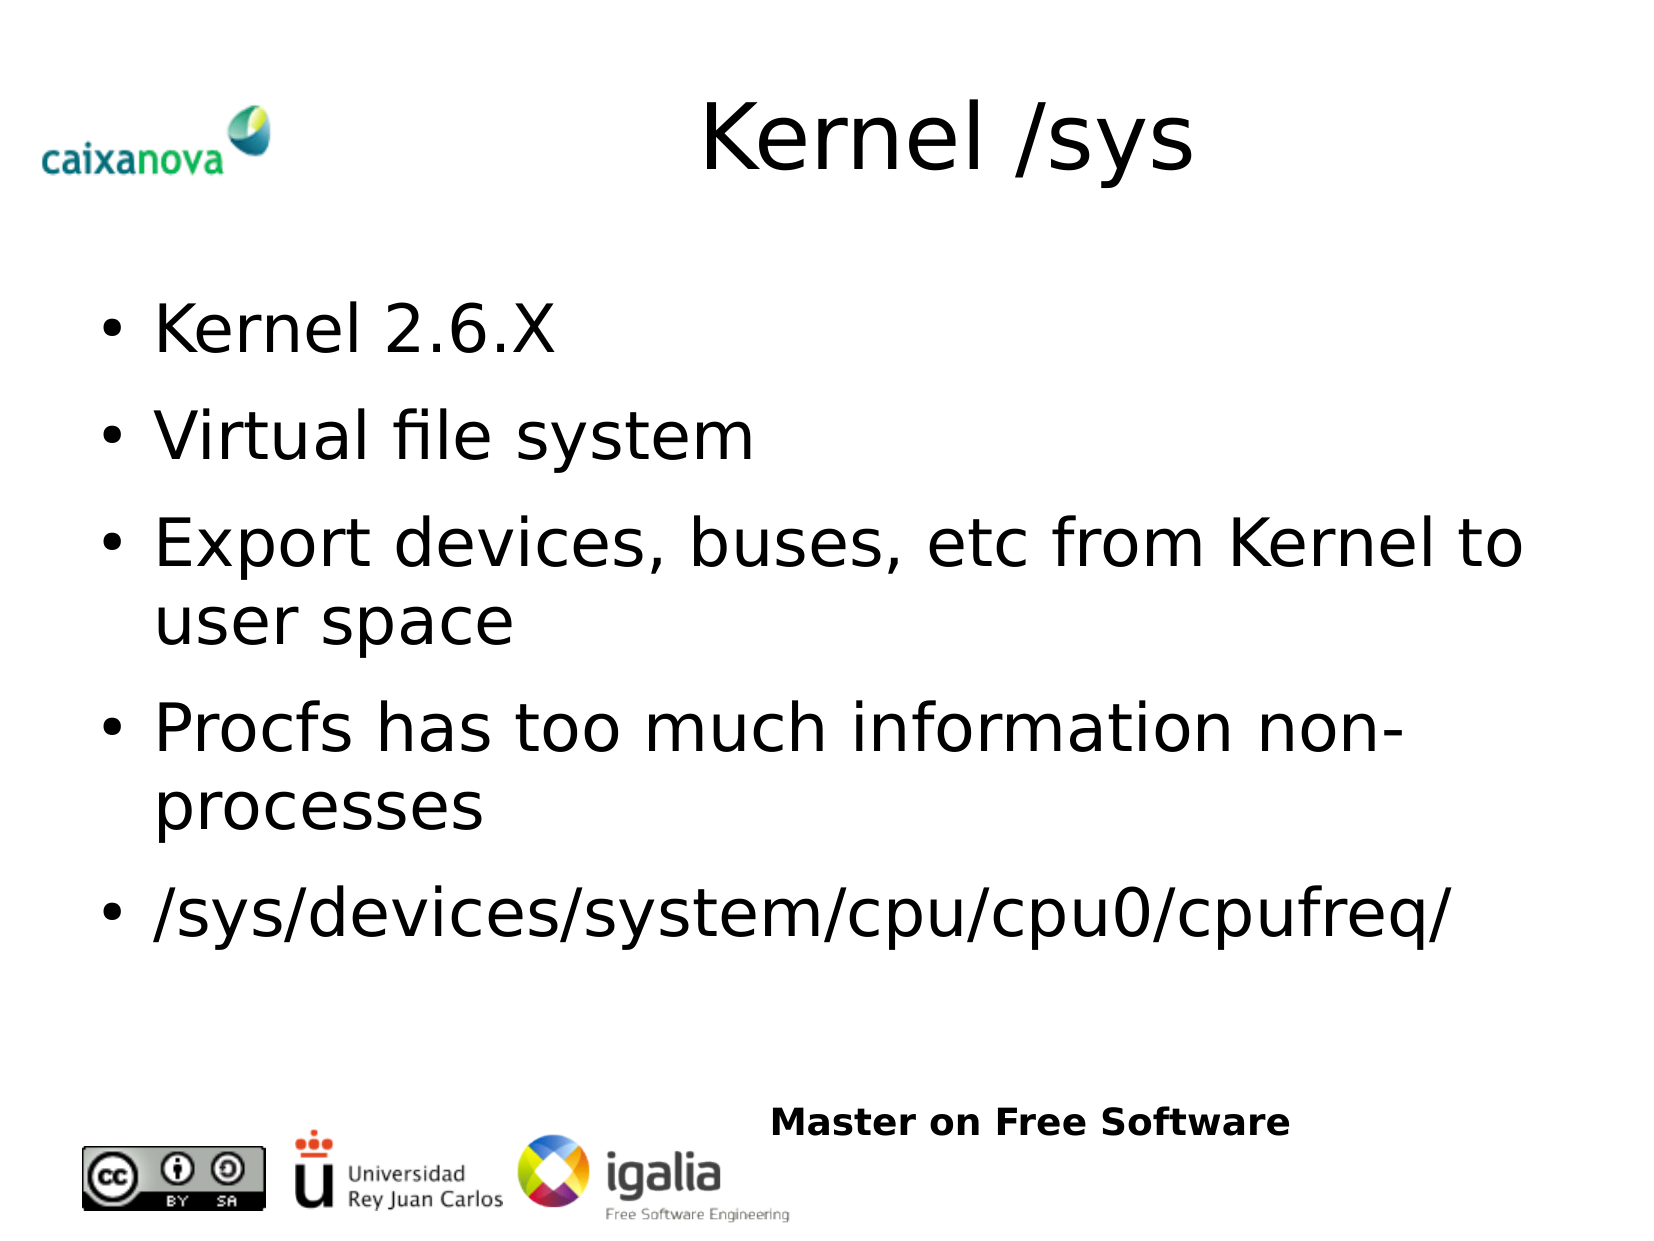

# Kernel /sys
Kernel 2.6.X
Virtual file system
Export devices, buses, etc from Kernel to user space
Procfs has too much information non-processes
/sys/devices/system/cpu/cpu0/cpufreq/